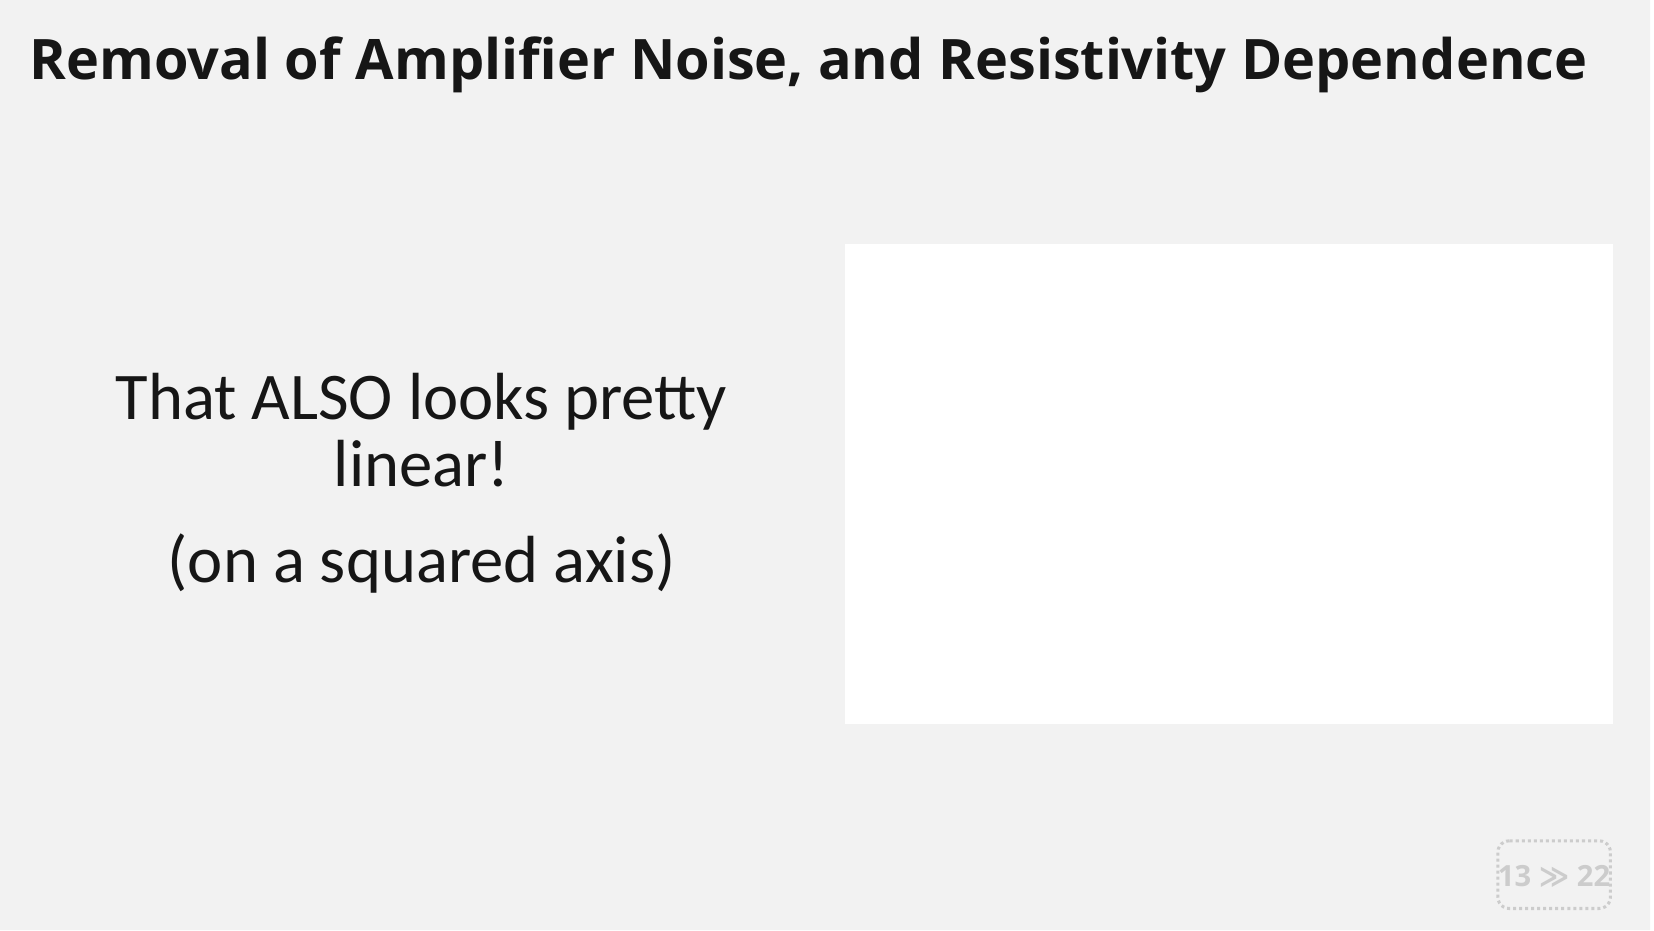

# Removal of Amplifier Noise, and Resistivity Dependence
That ALSO looks pretty linear!
(on a squared axis)